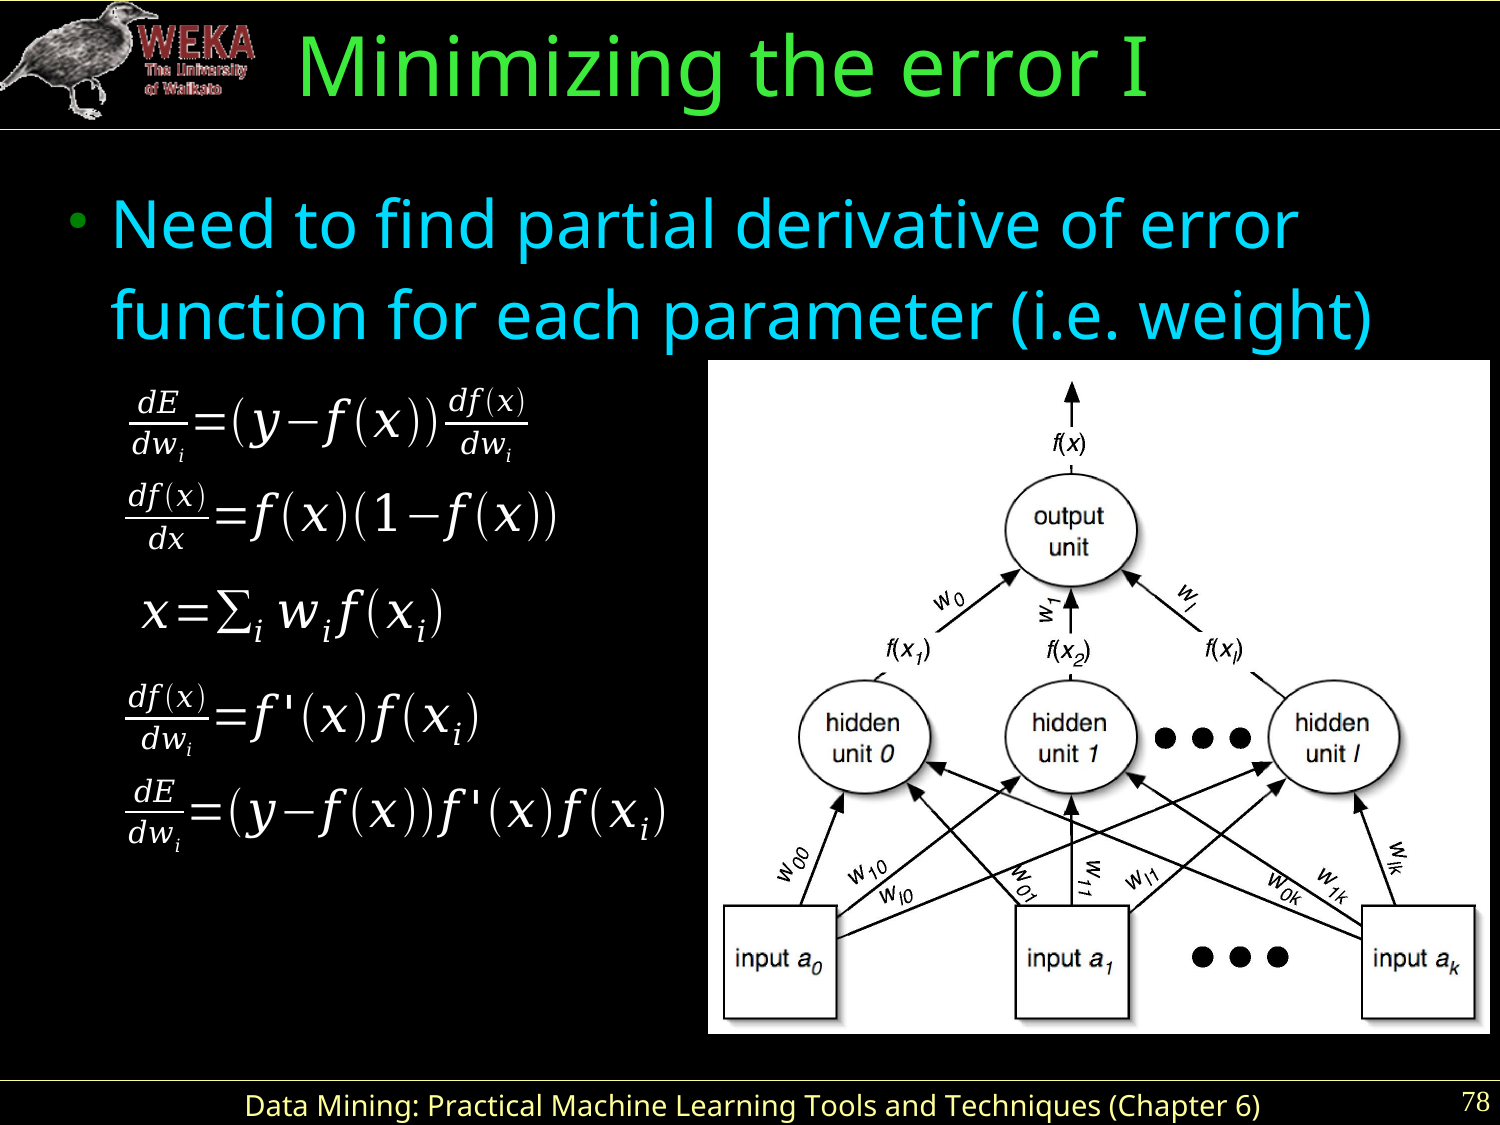

# Minimizing the error I
Need to find partial derivative of error function for each parameter (i.e. weight)
Data Mining: Practical Machine Learning Tools and Techniques (Chapter 6)
78